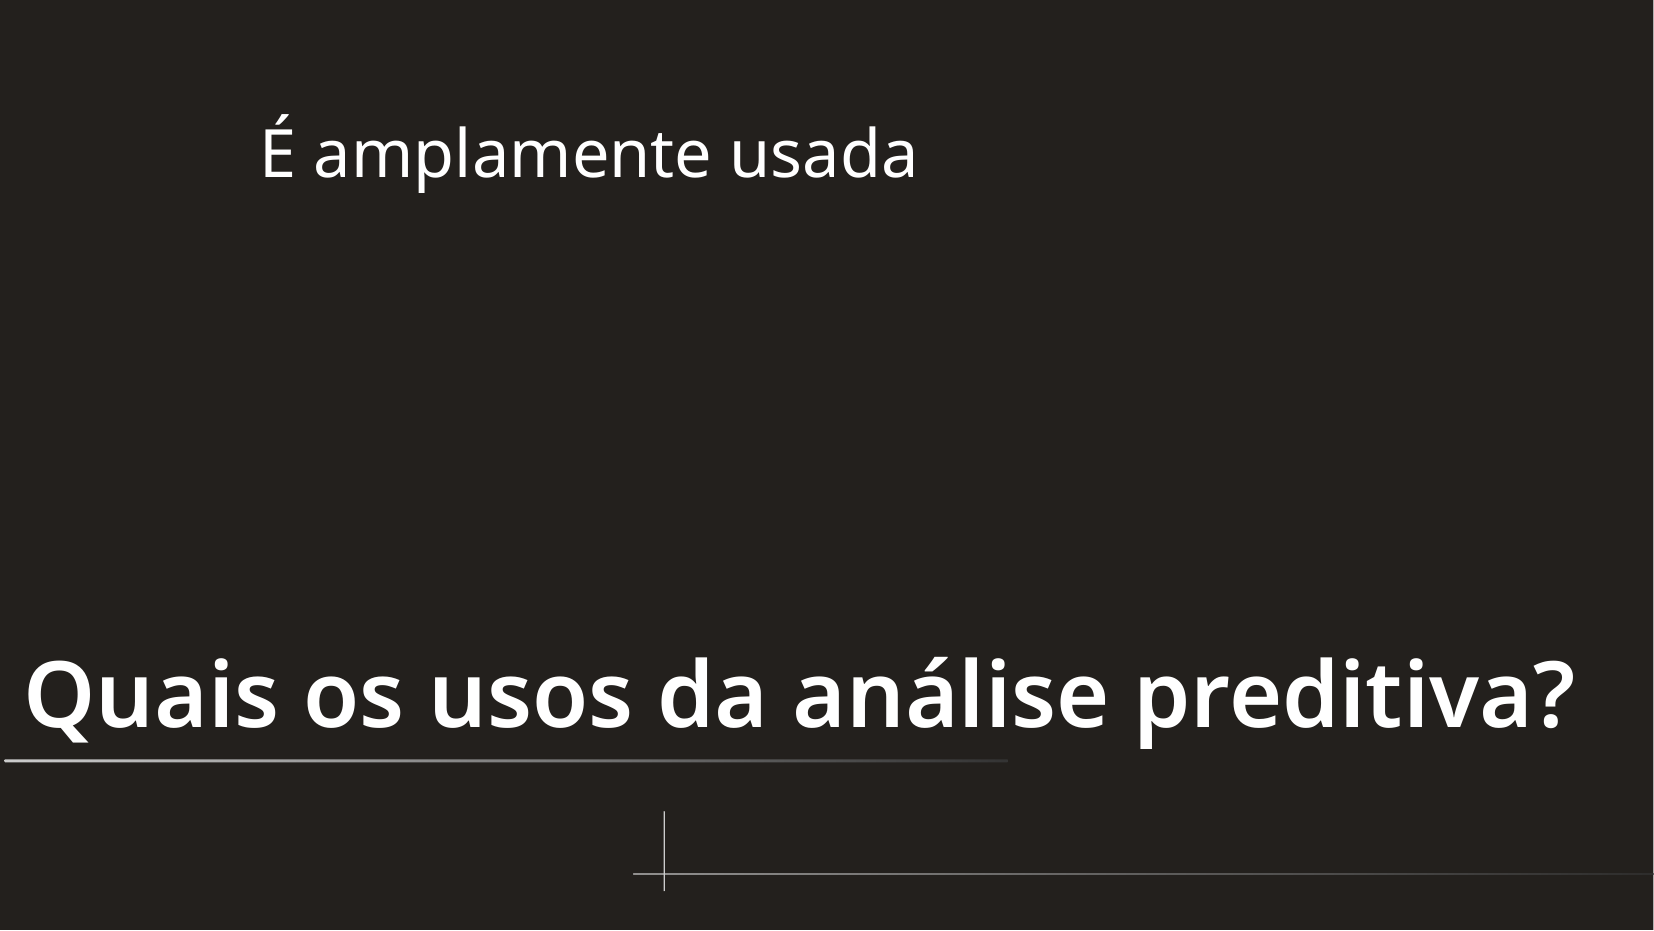

É amplamente usada
# Quais os usos da análise preditiva?